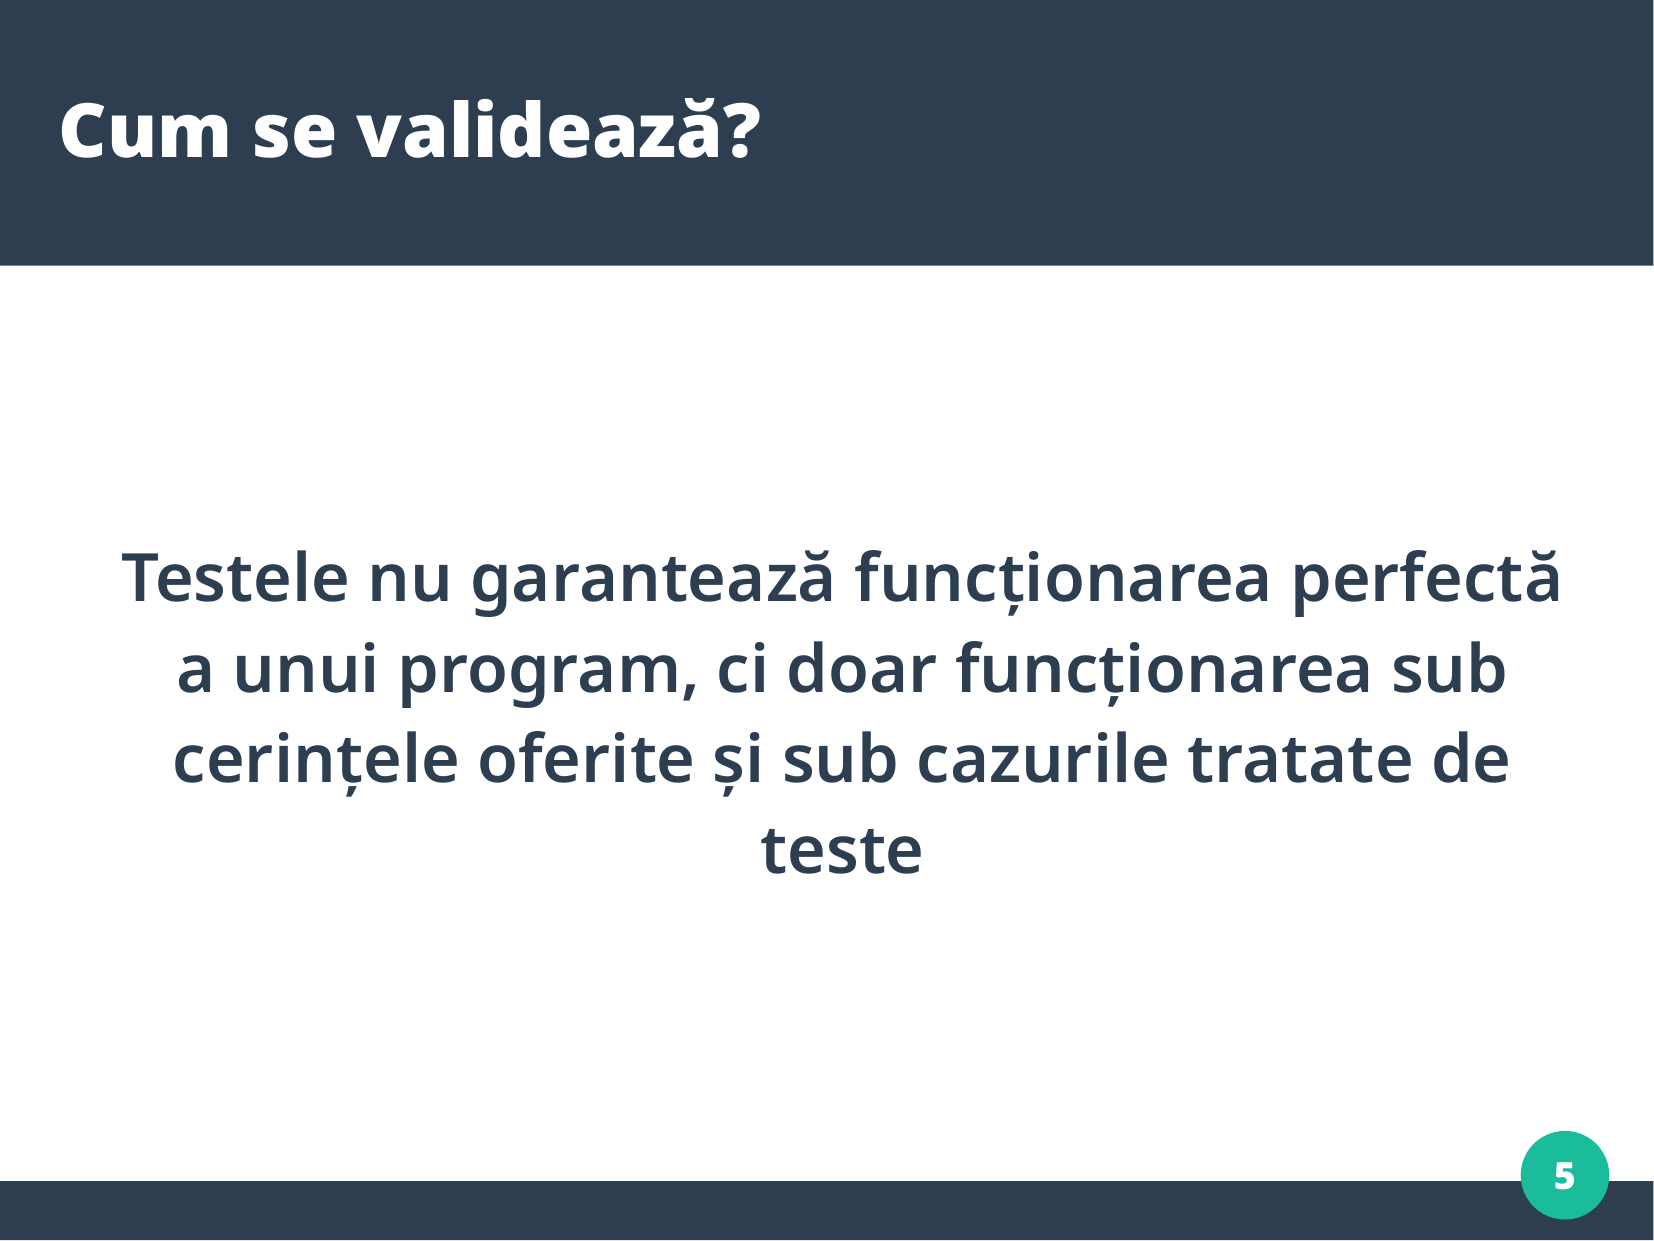

# Cum se validează?
Testele nu garantează funcționarea perfectă a unui program, ci doar funcționarea sub cerințele oferite și sub cazurile tratate de teste
5